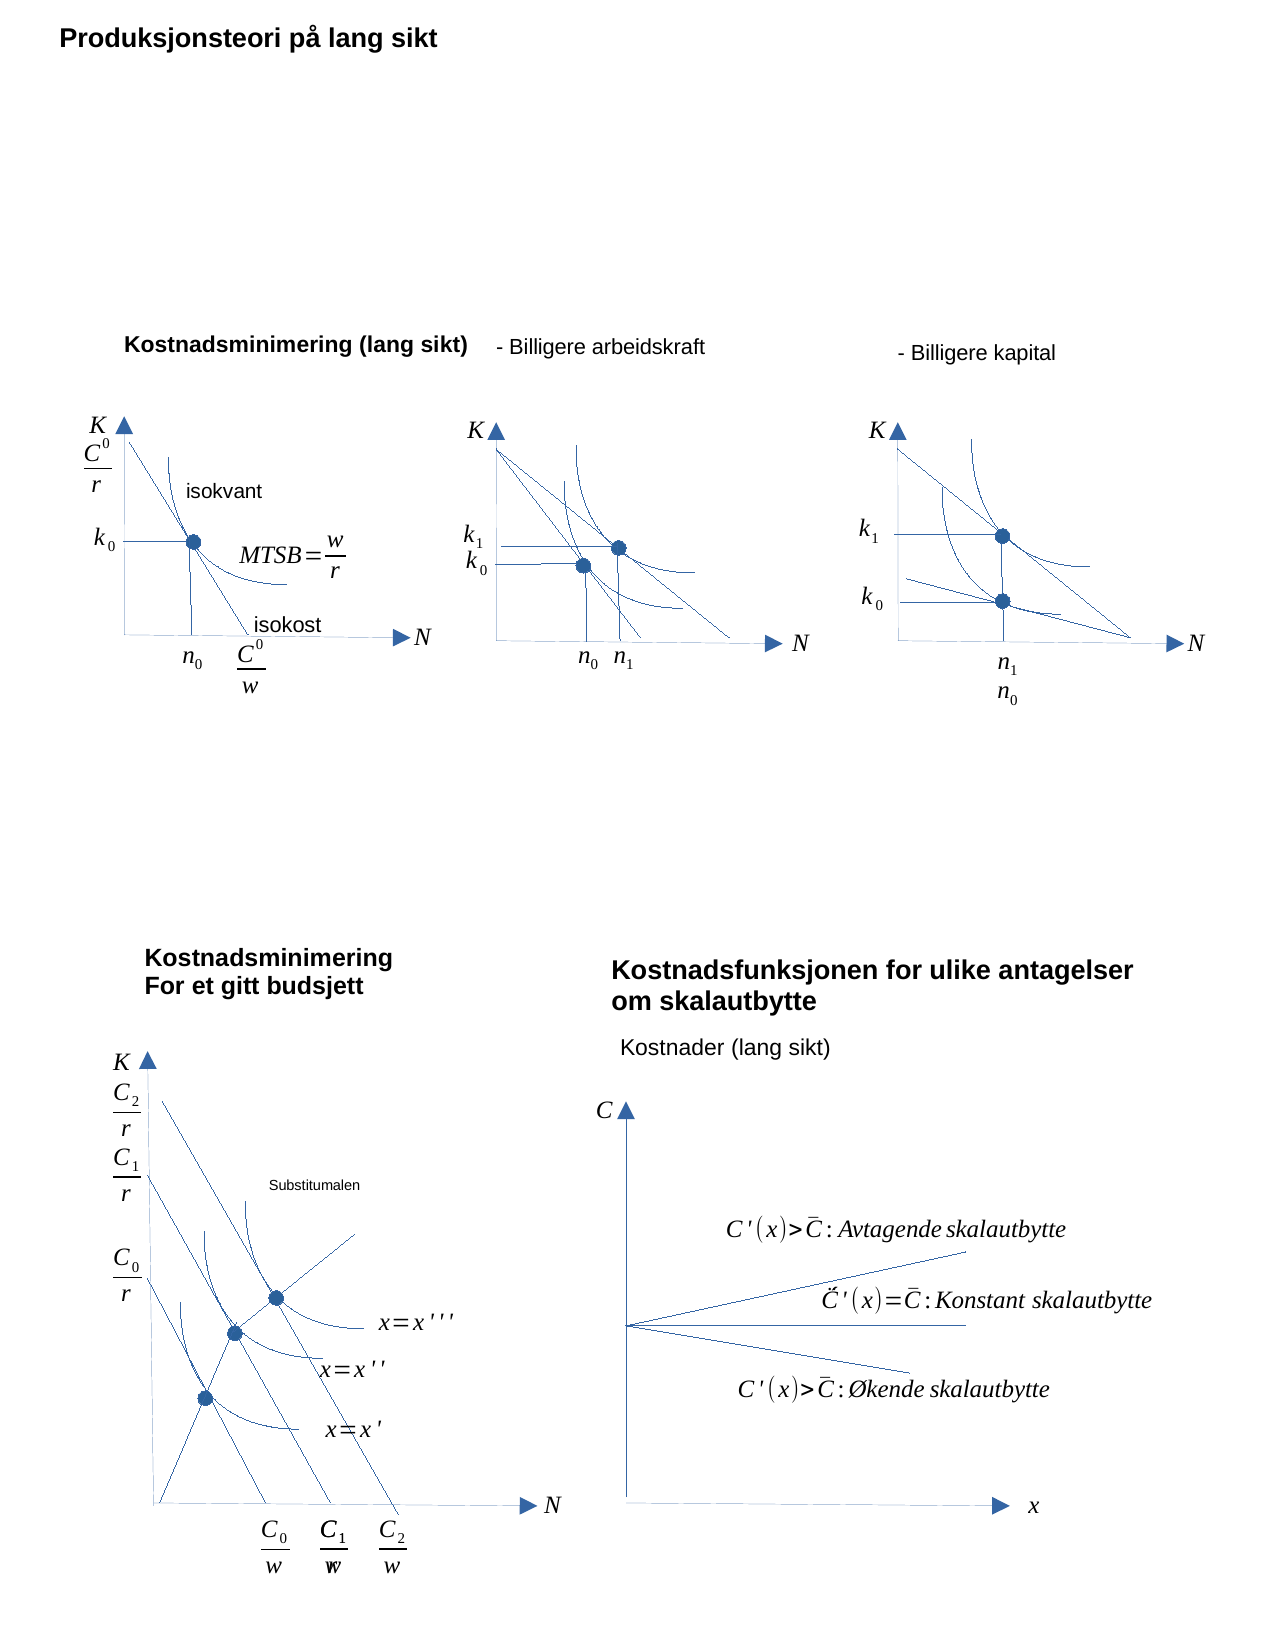

Produksjonsteori på lang sikt
Kostnadsminimering (lang sikt)
- Billigere arbeidskraft
- Billigere kapital
isokvant
isokost
Kostnadsminimering
For et gitt budsjett
Kostnadsfunksjonen for ulike antagelser
om skalautbytte
Kostnader (lang sikt)
Substitumalen